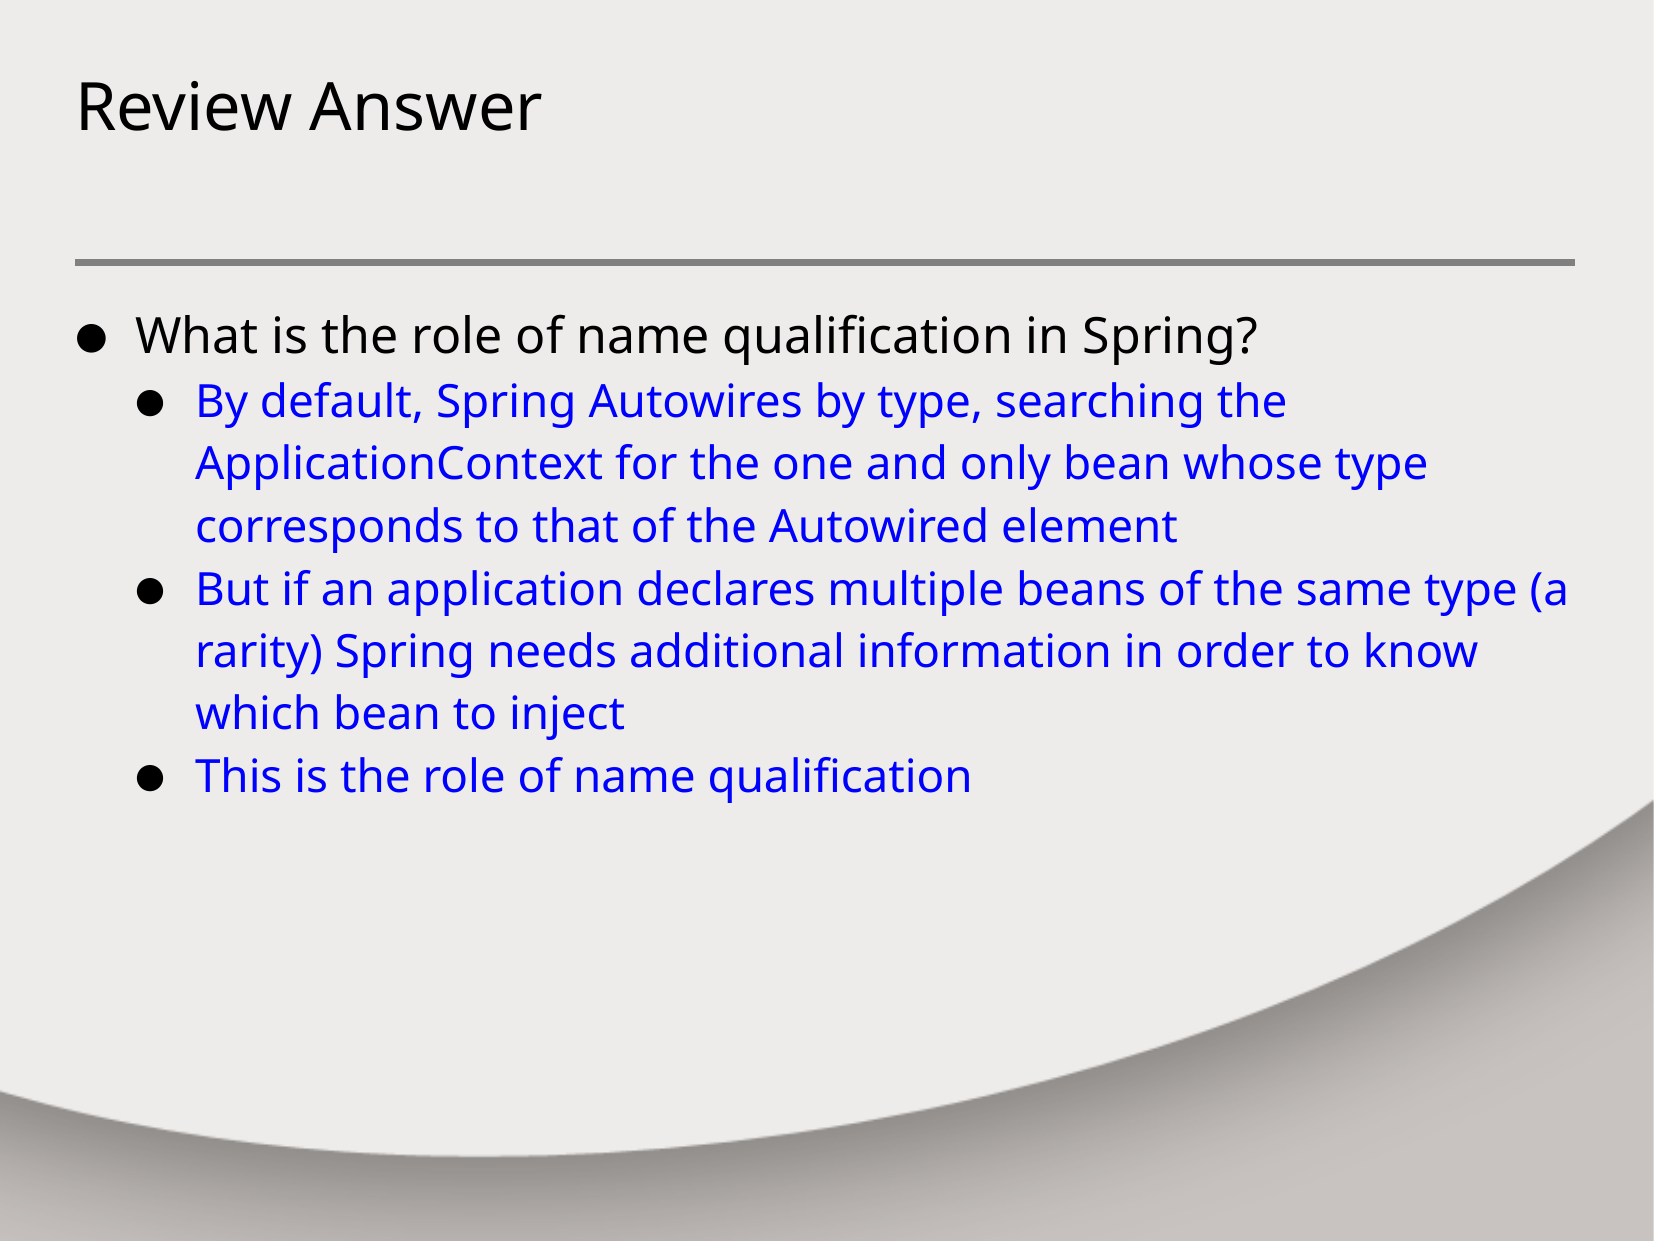

# Review Answer
What is the role of name qualification in Spring?
By default, Spring Autowires by type, searching the ApplicationContext for the one and only bean whose type corresponds to that of the Autowired element
But if an application declares multiple beans of the same type (a rarity) Spring needs additional information in order to know which bean to inject
This is the role of name qualification